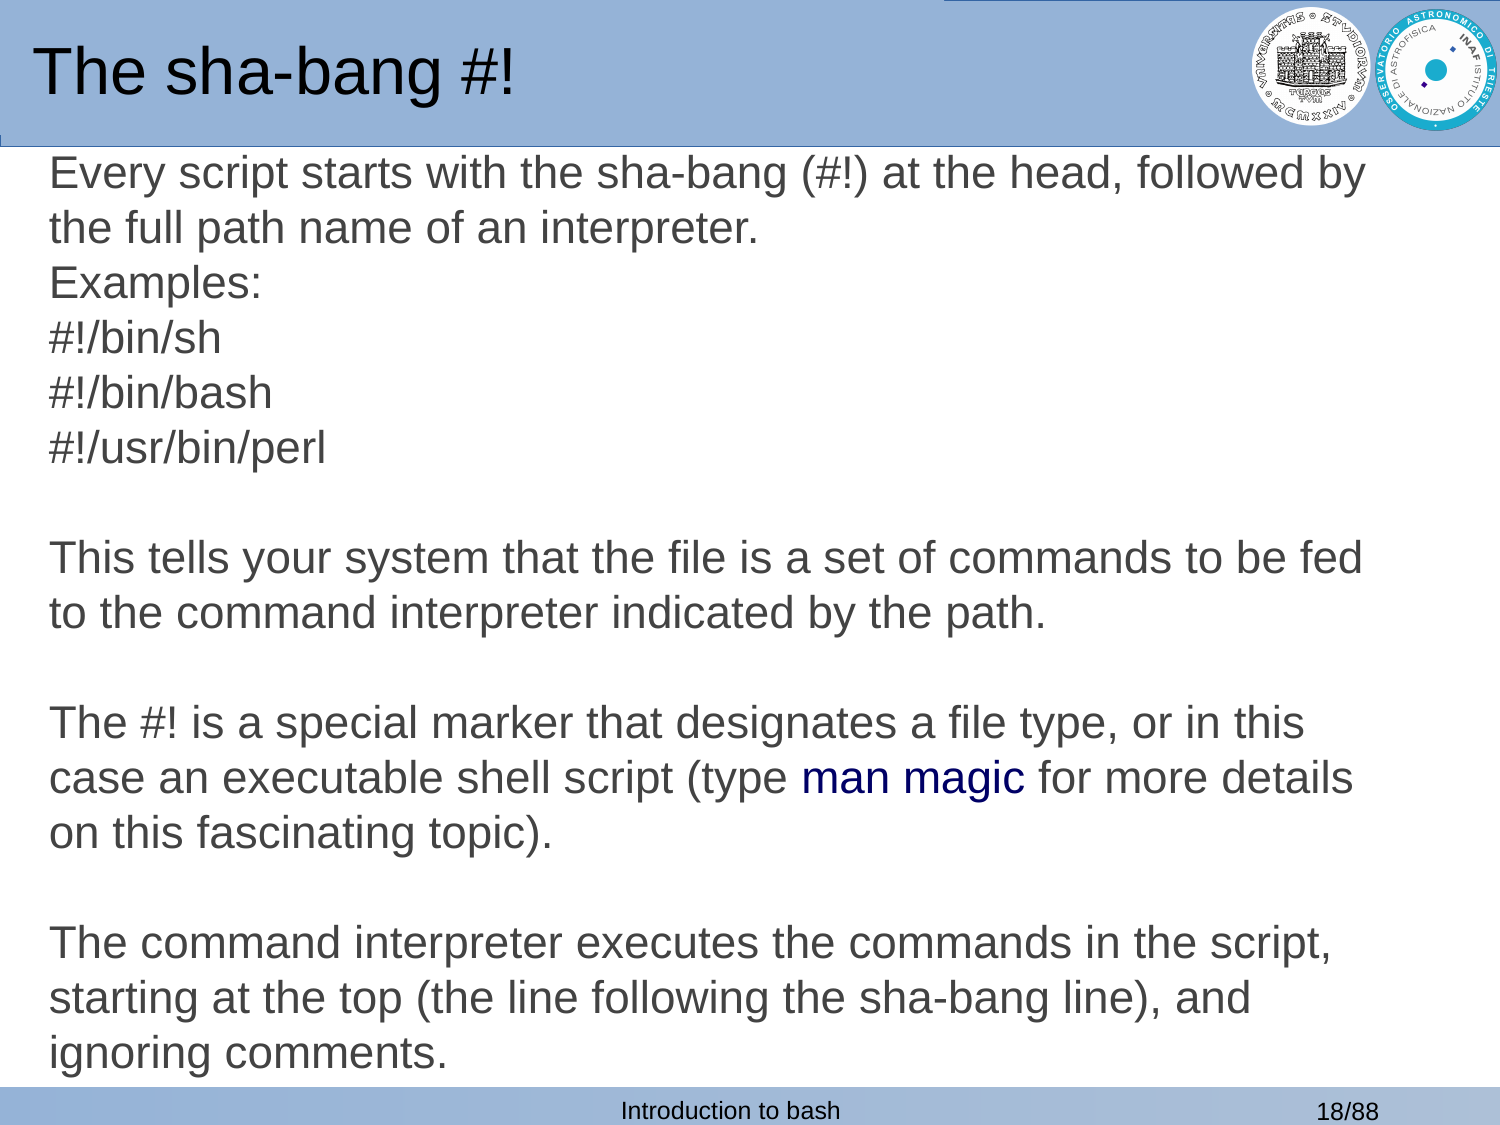

Traditional service delivery
The sha-bang #!
# Every script starts with the sha-bang (#!) at the head, followed by the full path name of an interpreter.
Examples:
#!/bin/sh
#!/bin/bash
#!/usr/bin/perl
This tells your system that the file is a set of commands to be fed to the command interpreter indicated by the path.
The #! is a special marker that designates a file type, or in this case an executable shell script (type man magic for more details on this fascinating topic).
The command interpreter executes the commands in the script, starting at the top (the line following the sha-bang line), and ignoring comments.